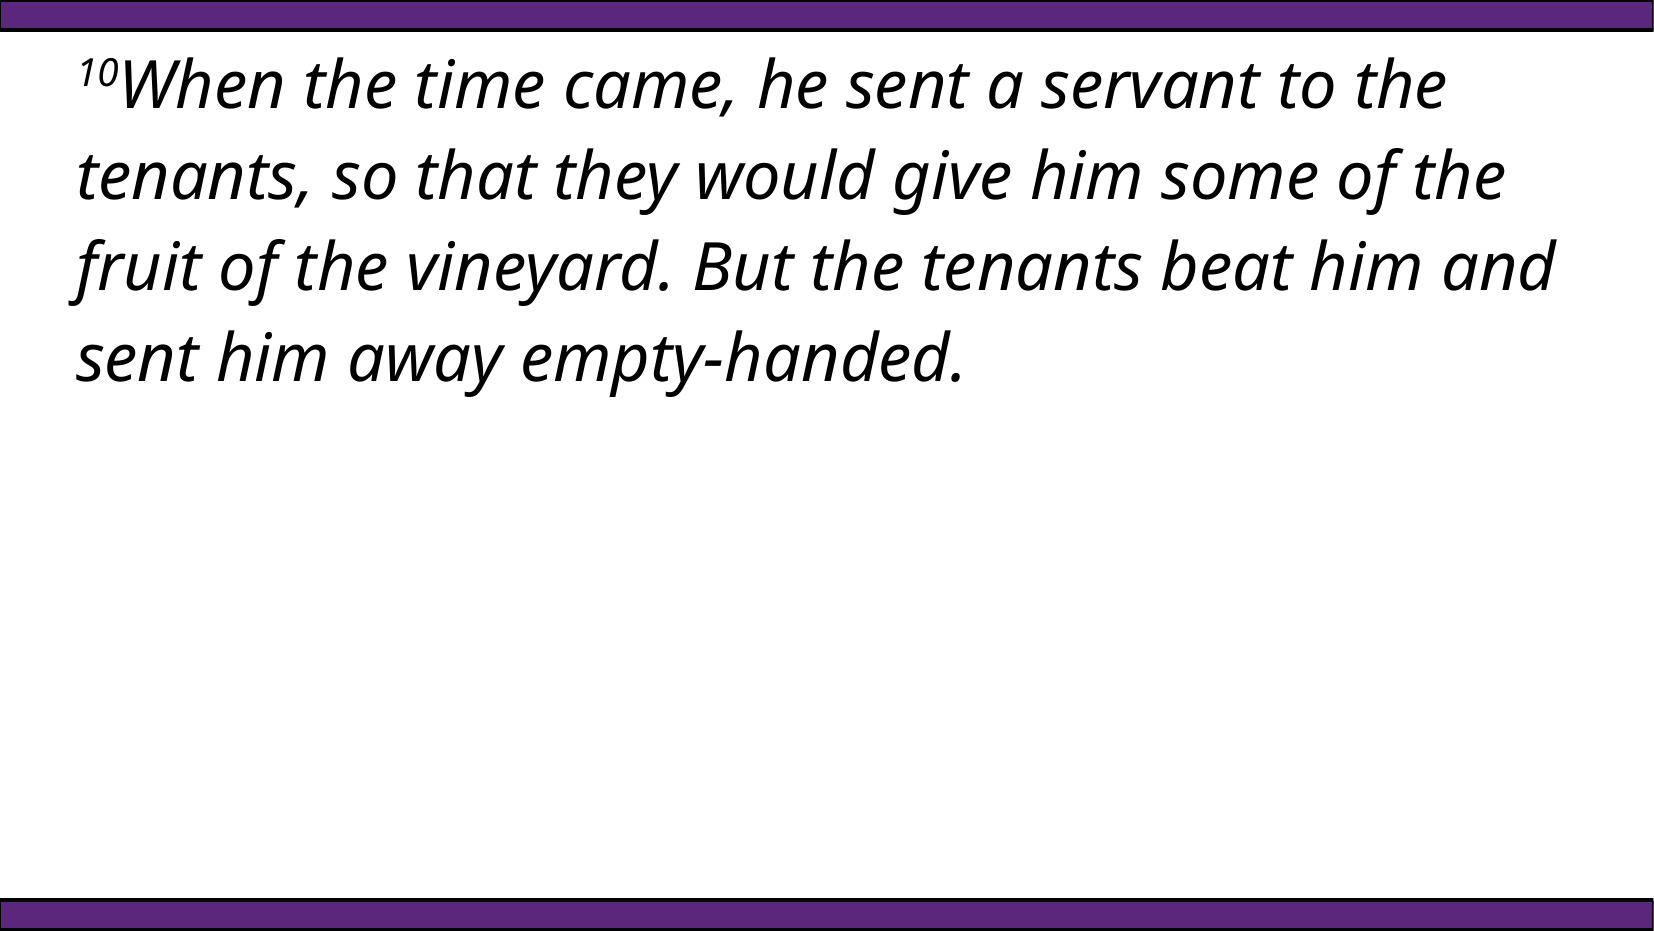

10When the time came, he sent a servant to the tenants, so that they would give him some of the fruit of the vineyard. But the tenants beat him and sent him away empty-handed.